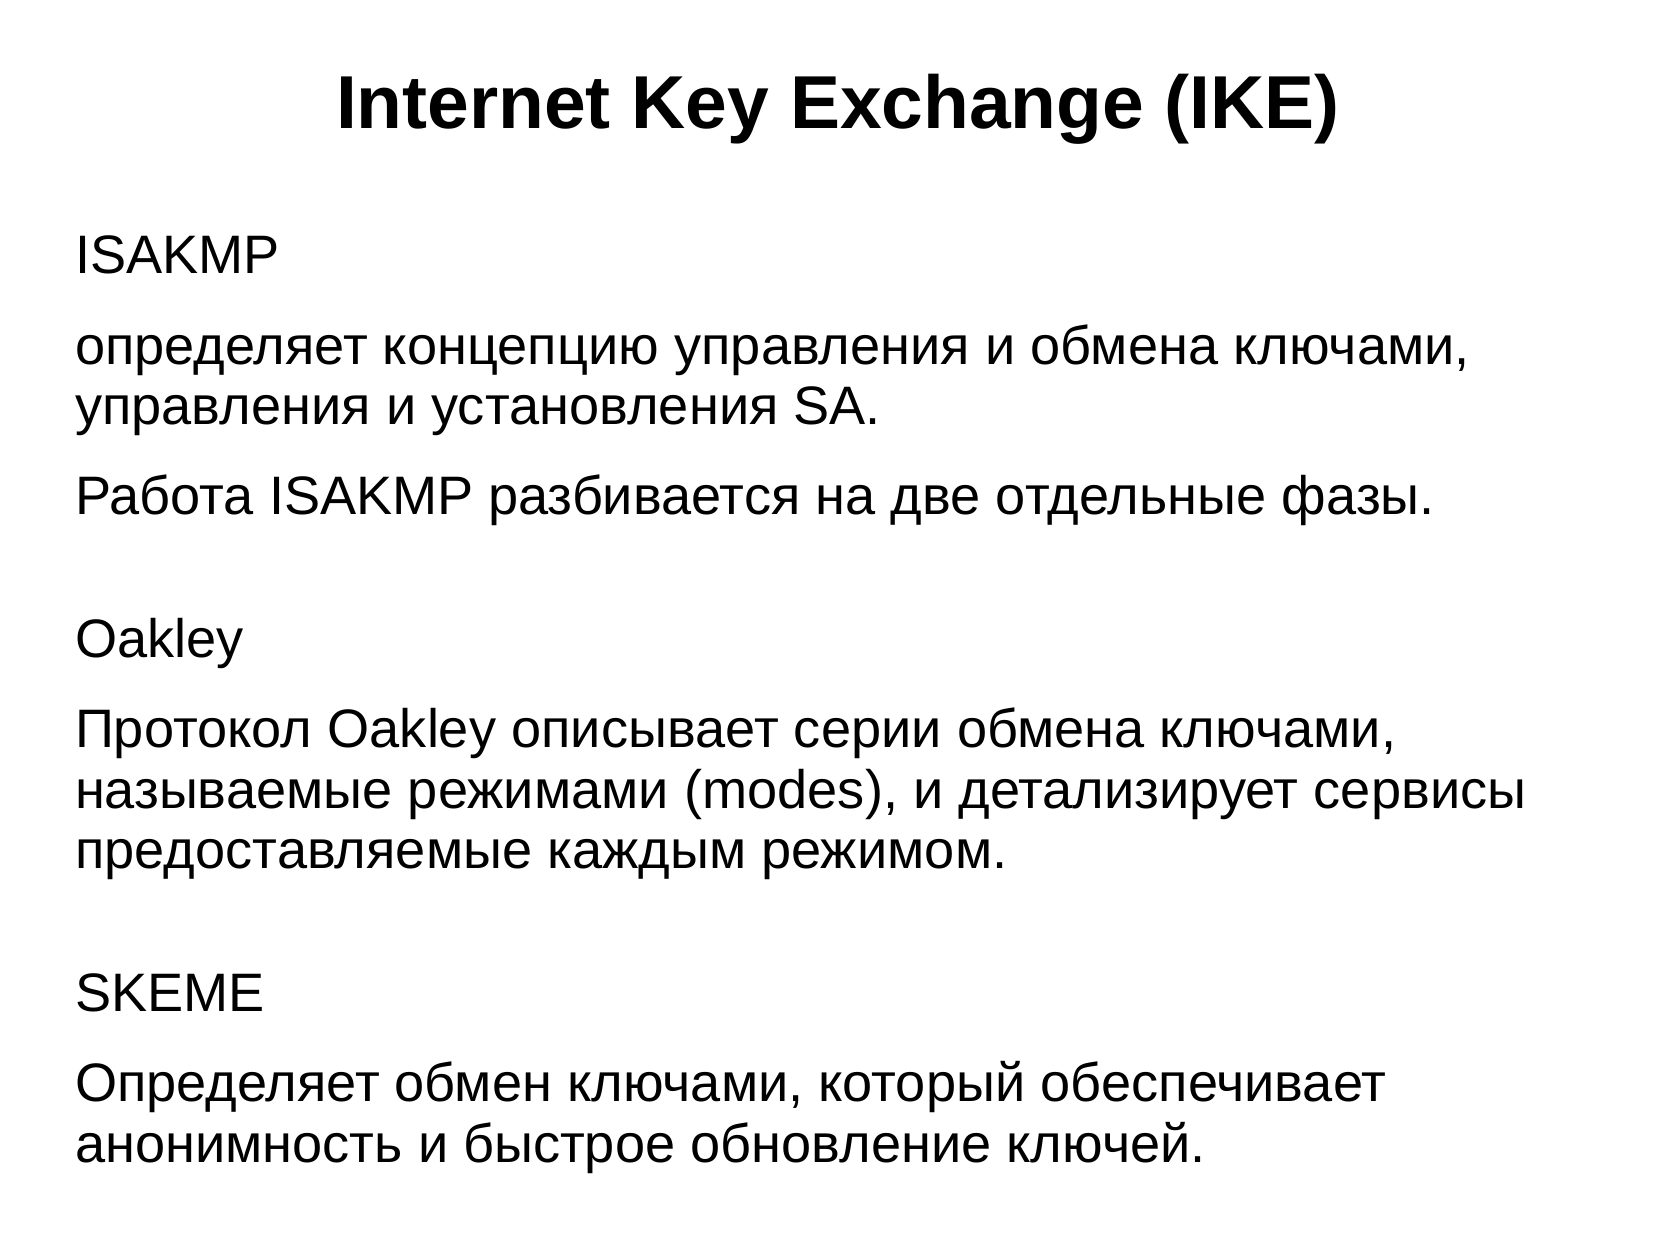

Internet Key Exchange (IKE)
# ISAKMP
определяет концепцию управления и обмена ключами, управления и установления SA.
Работа ISAKMP разбивается на две отдельные фазы.
Oakley
Протокол Oakley описывает серии обмена ключами, называемые режимами (modes), и детализирует сервисы предоставляемые каждым режимом.
SKEME
Определяет обмен ключами, который обеспечивает анонимность и быстрое обновление ключей.